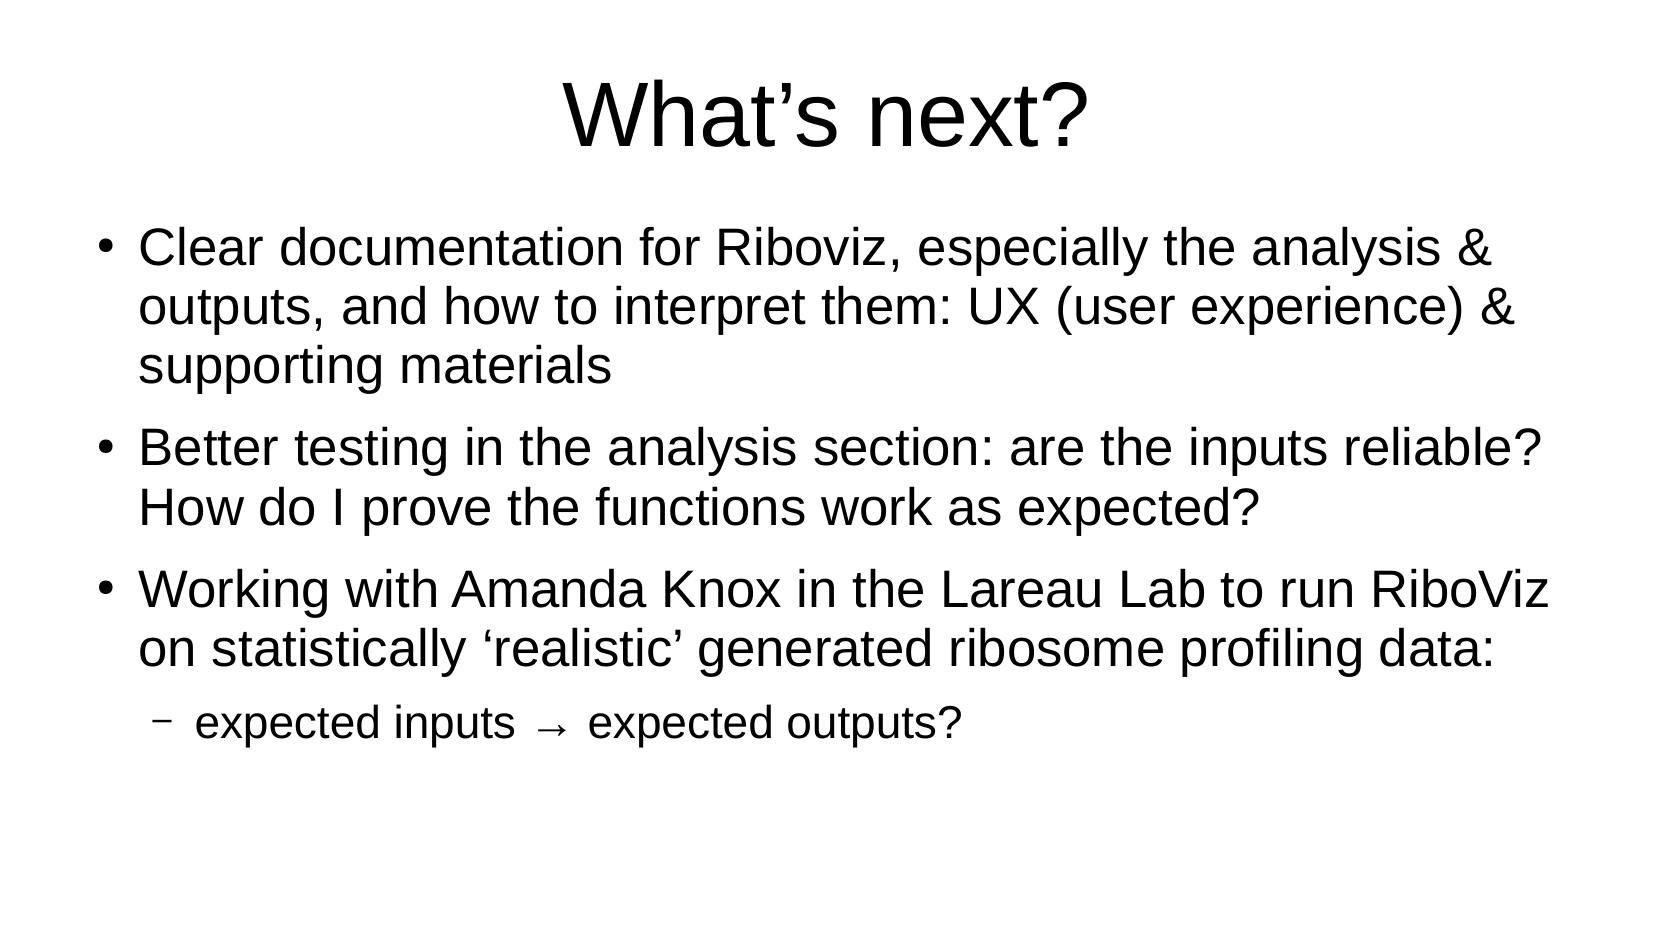

# What’s next?
Clear documentation for Riboviz, especially the analysis & outputs, and how to interpret them: UX (user experience) & supporting materials
Better testing in the analysis section: are the inputs reliable? How do I prove the functions work as expected?
Working with Amanda Knox in the Lareau Lab to run RiboViz on statistically ‘realistic’ generated ribosome profiling data:
expected inputs → expected outputs?